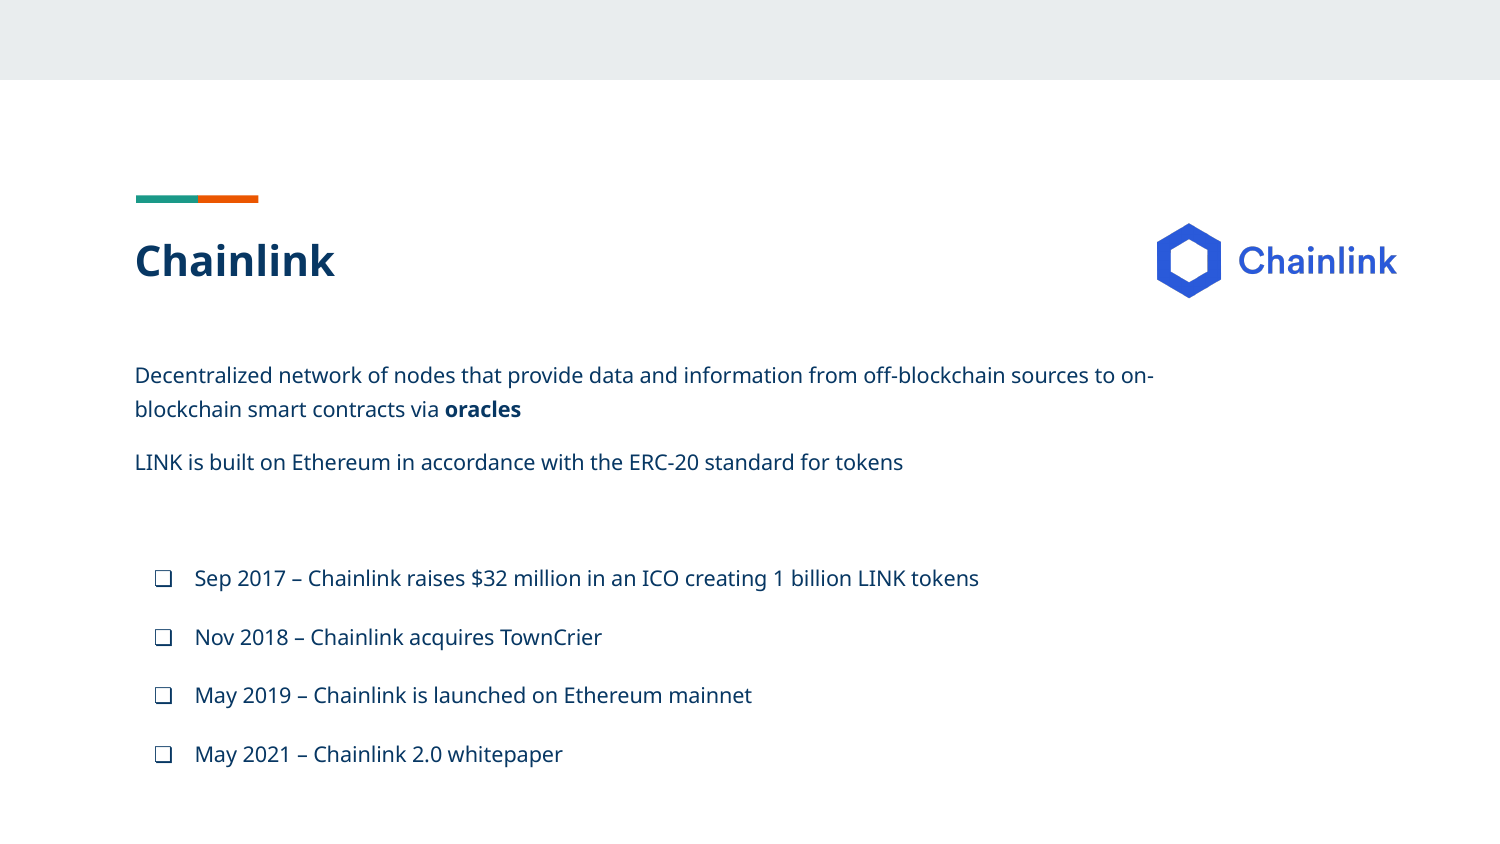

# Chainlink
Decentralized network of nodes that provide data and information from off-blockchain sources to on-blockchain smart contracts via oracles
LINK is built on Ethereum in accordance with the ERC-20 standard for tokens
Sep 2017 – Chainlink raises $32 million in an ICO creating 1 billion LINK tokens
Nov 2018 – Chainlink acquires TownCrier
May 2019 – Chainlink is launched on Ethereum mainnet
May 2021 – Chainlink 2.0 whitepaper